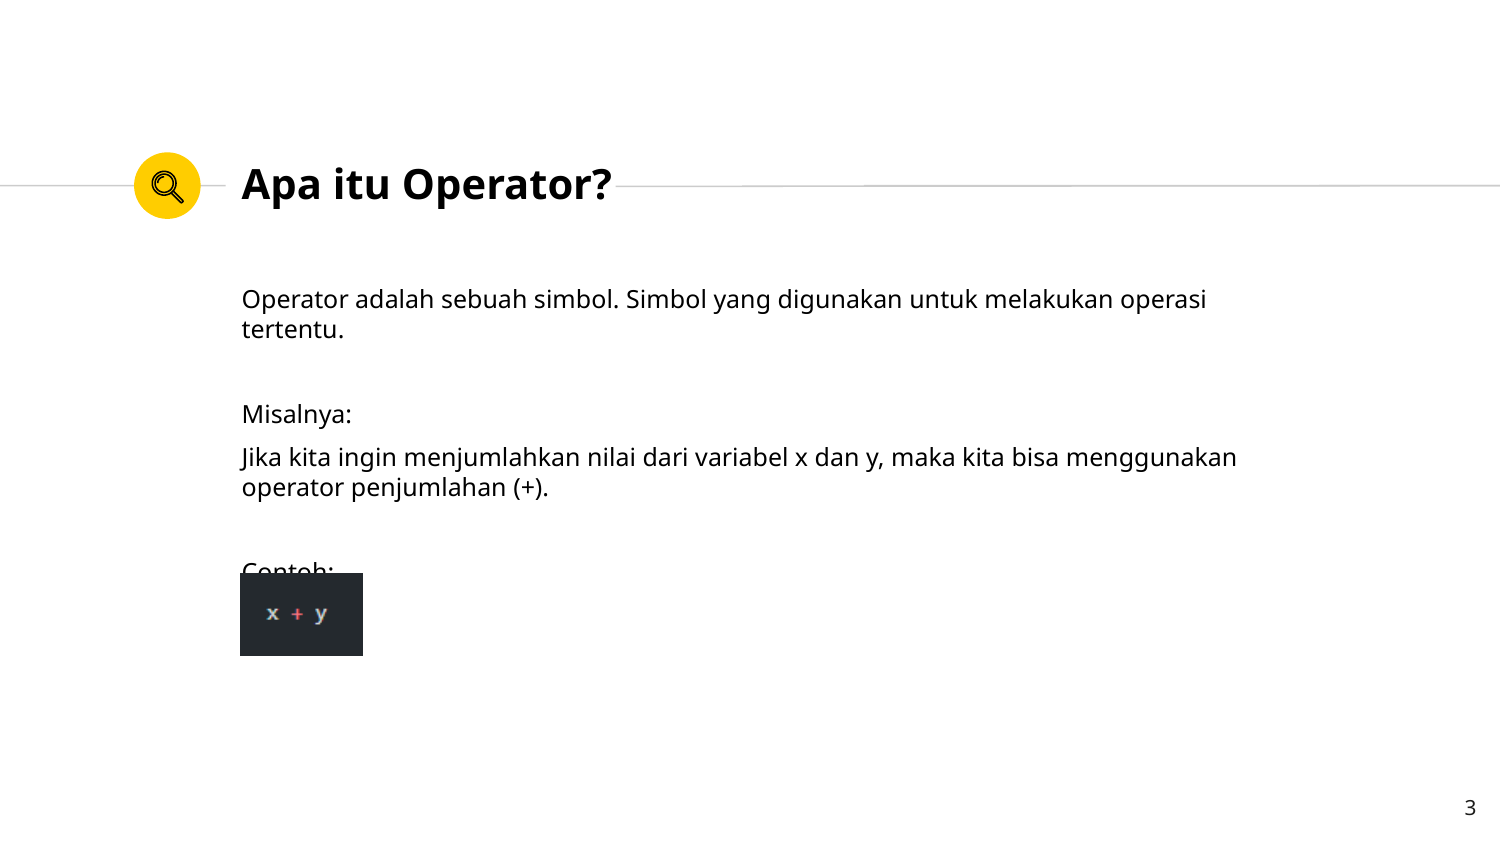

# Apa itu Operator?
Operator adalah sebuah simbol. Simbol yang digunakan untuk melakukan operasi tertentu.
Misalnya:
Jika kita ingin menjumlahkan nilai dari variabel x dan y, maka kita bisa menggunakan operator penjumlahan (+).
Contoh: